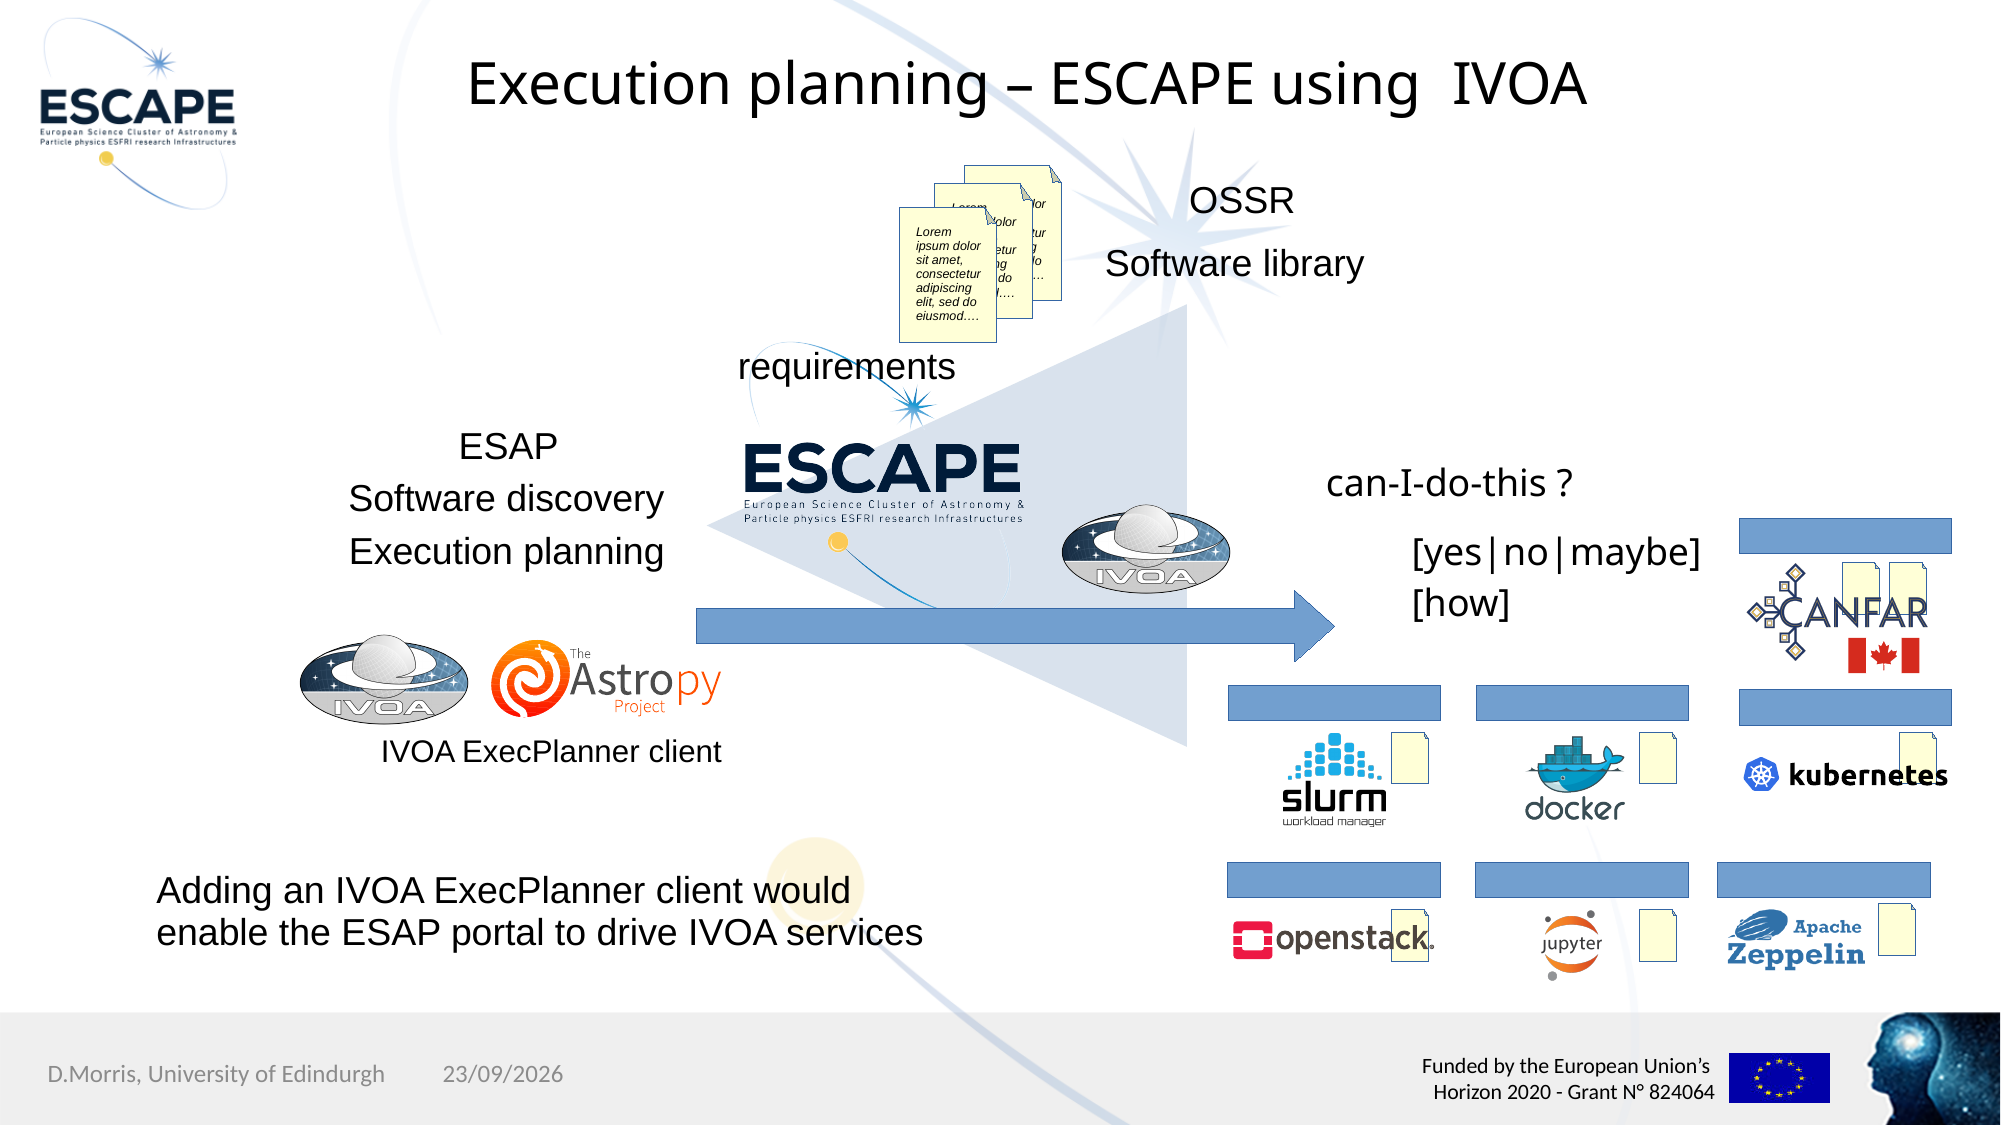

# Execution planning – ESCAPE using IVOA
Lorem ipsum dolor sit amet, consectetur adipiscing elit, sed do eiusmod….
Lorem ipsum dolor sit amet, consectetur adipiscing elit, sed do eiusmod….
Lorem ipsum dolor sit amet, consectetur adipiscing elit, sed do eiusmod….
requirements
OSSR
Software library
ESAP
Software discovery
Execution planning
can-I-do-this ?
[yes|no|maybe]
[how]
IVOA ExecPlanner client
Adding an IVOA ExecPlanner client would
enable the ESAP portal to drive IVOA services
D.Morris, University of Edindurgh